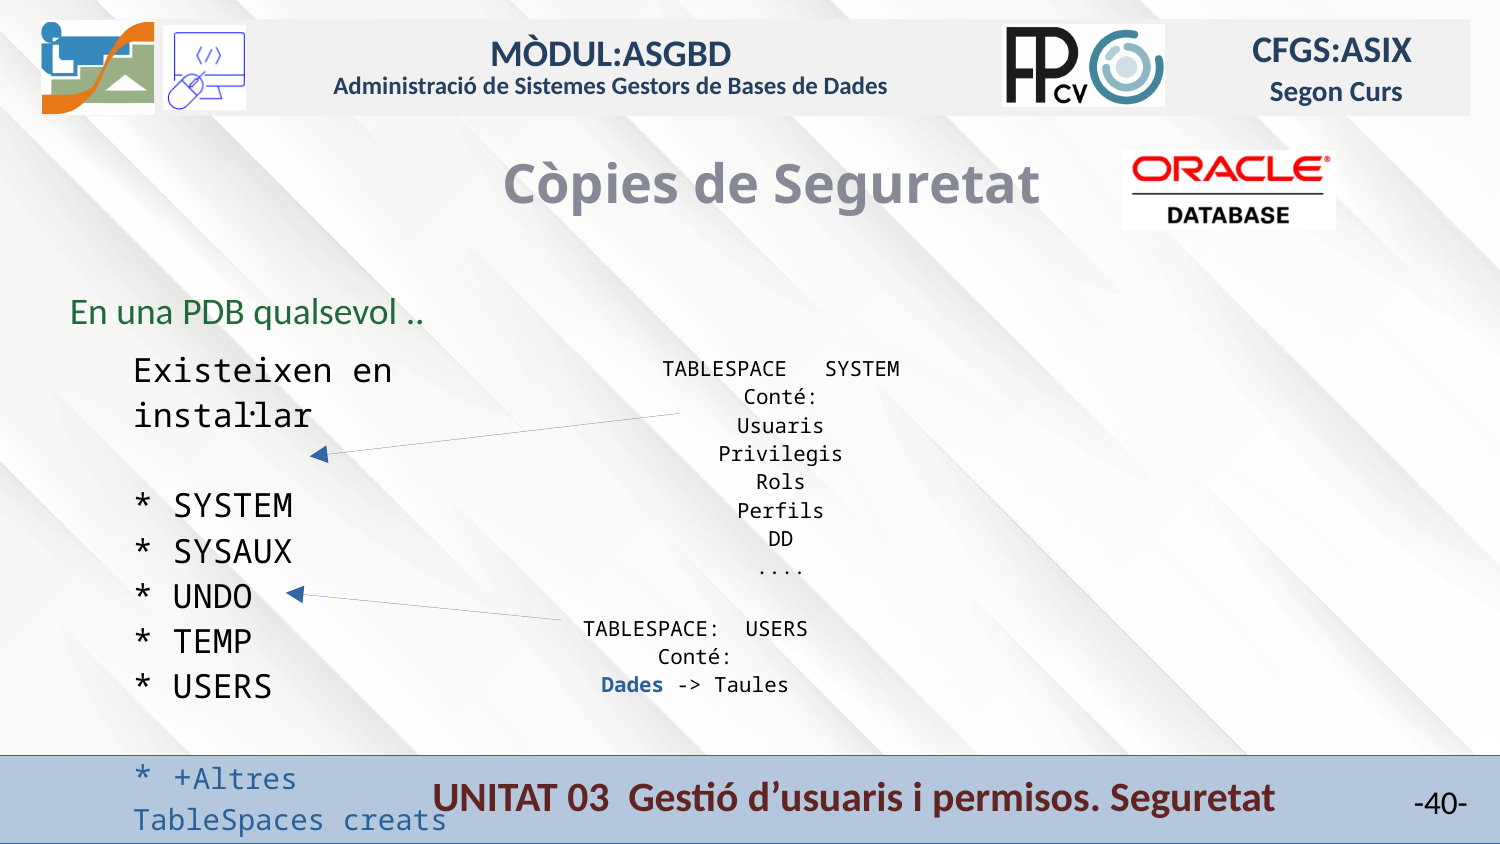

# Còpies de Seguretat
En una PDB qualsevol ..
Existeixen en instal·lar
* SYSTEM
* SYSAUX
* UNDO
* TEMP
* USERS
* +Altres TableSpaces creats pels usuaris (+dades)
TABLESPACE SYSTEM
Conté:
Usuaris
Privilegis
Rols
Perfils
DD
....
TABLESPACE: USERS
Conté:
Dades -> Taules